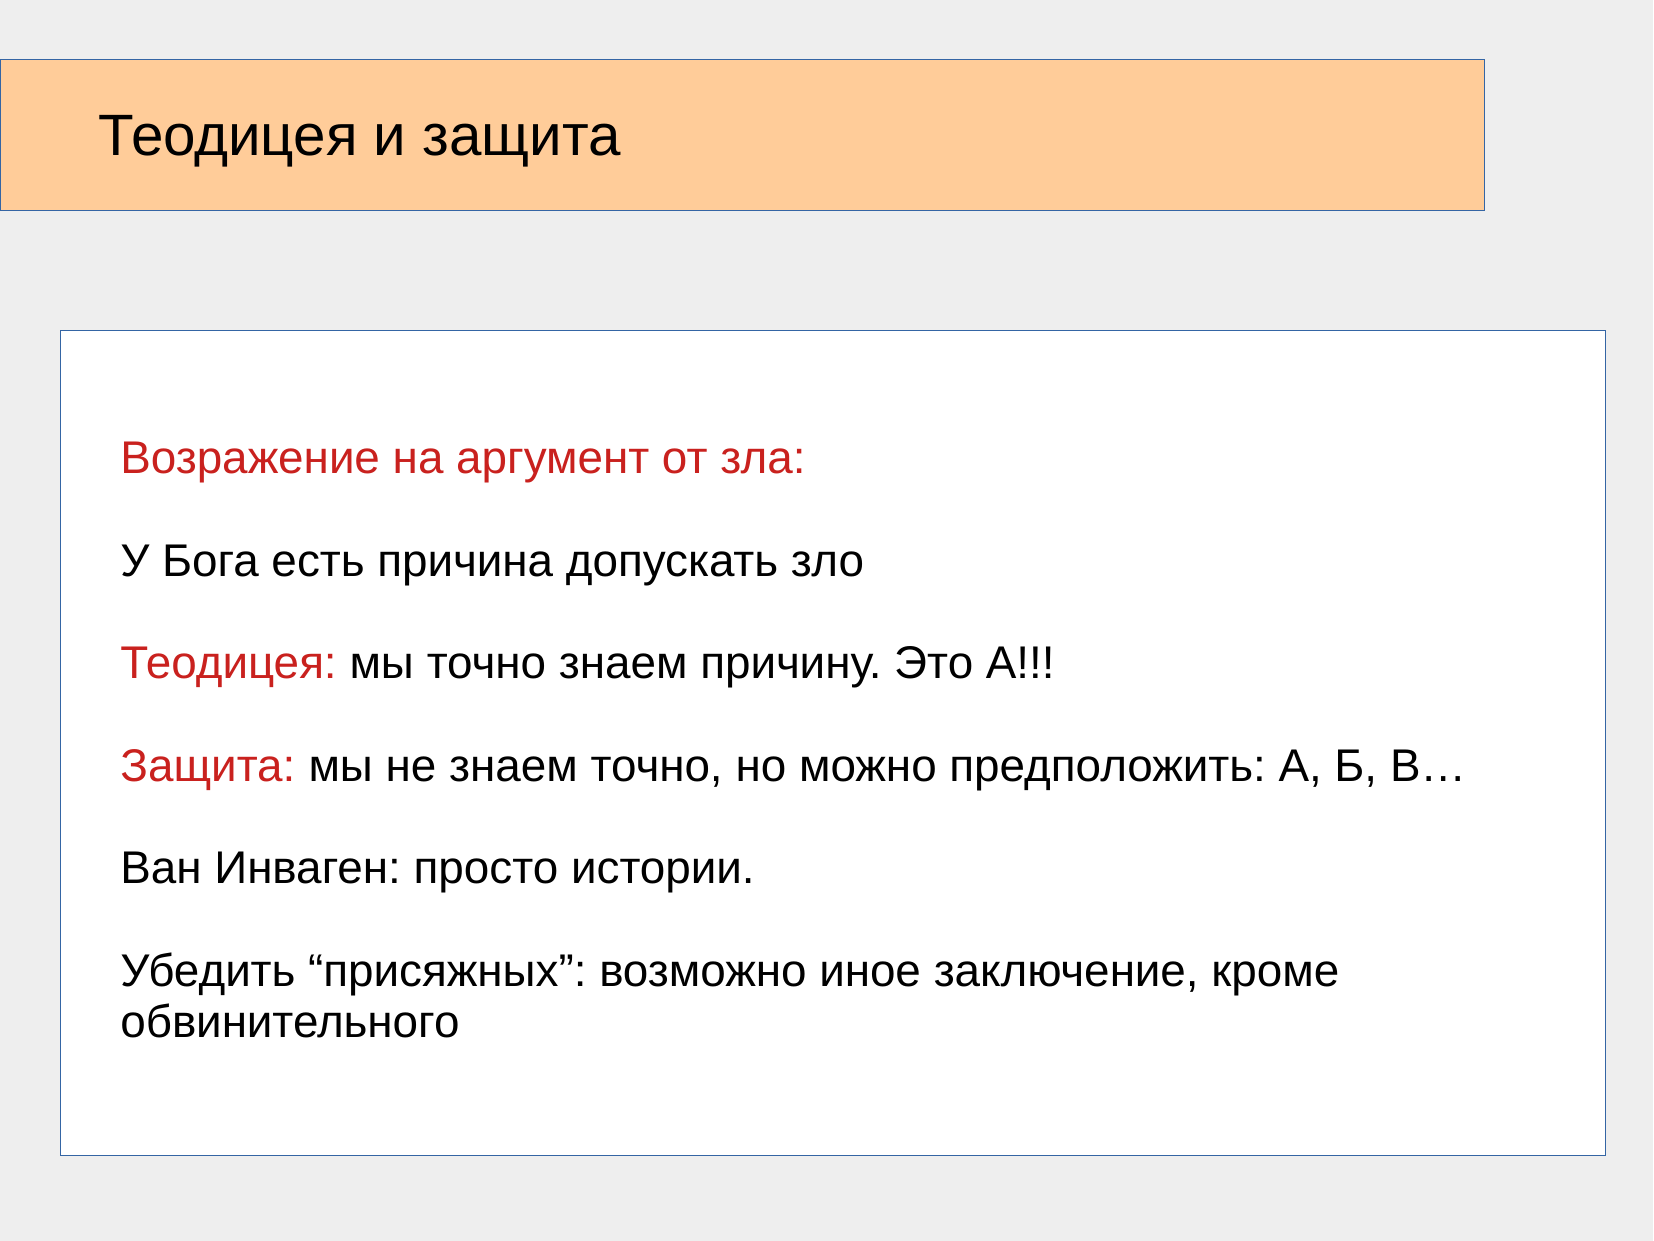

Теодицея и защита
# Возражение на аргумент от зла:
У Бога есть причина допускать зло
Теодицея: мы точно знаем причину. Это А!!!
Защита: мы не знаем точно, но можно предположить: А, Б, В…
Ван Инваген: просто истории.
Убедить “присяжных”: возможно иное заключение, кроме обвинительного